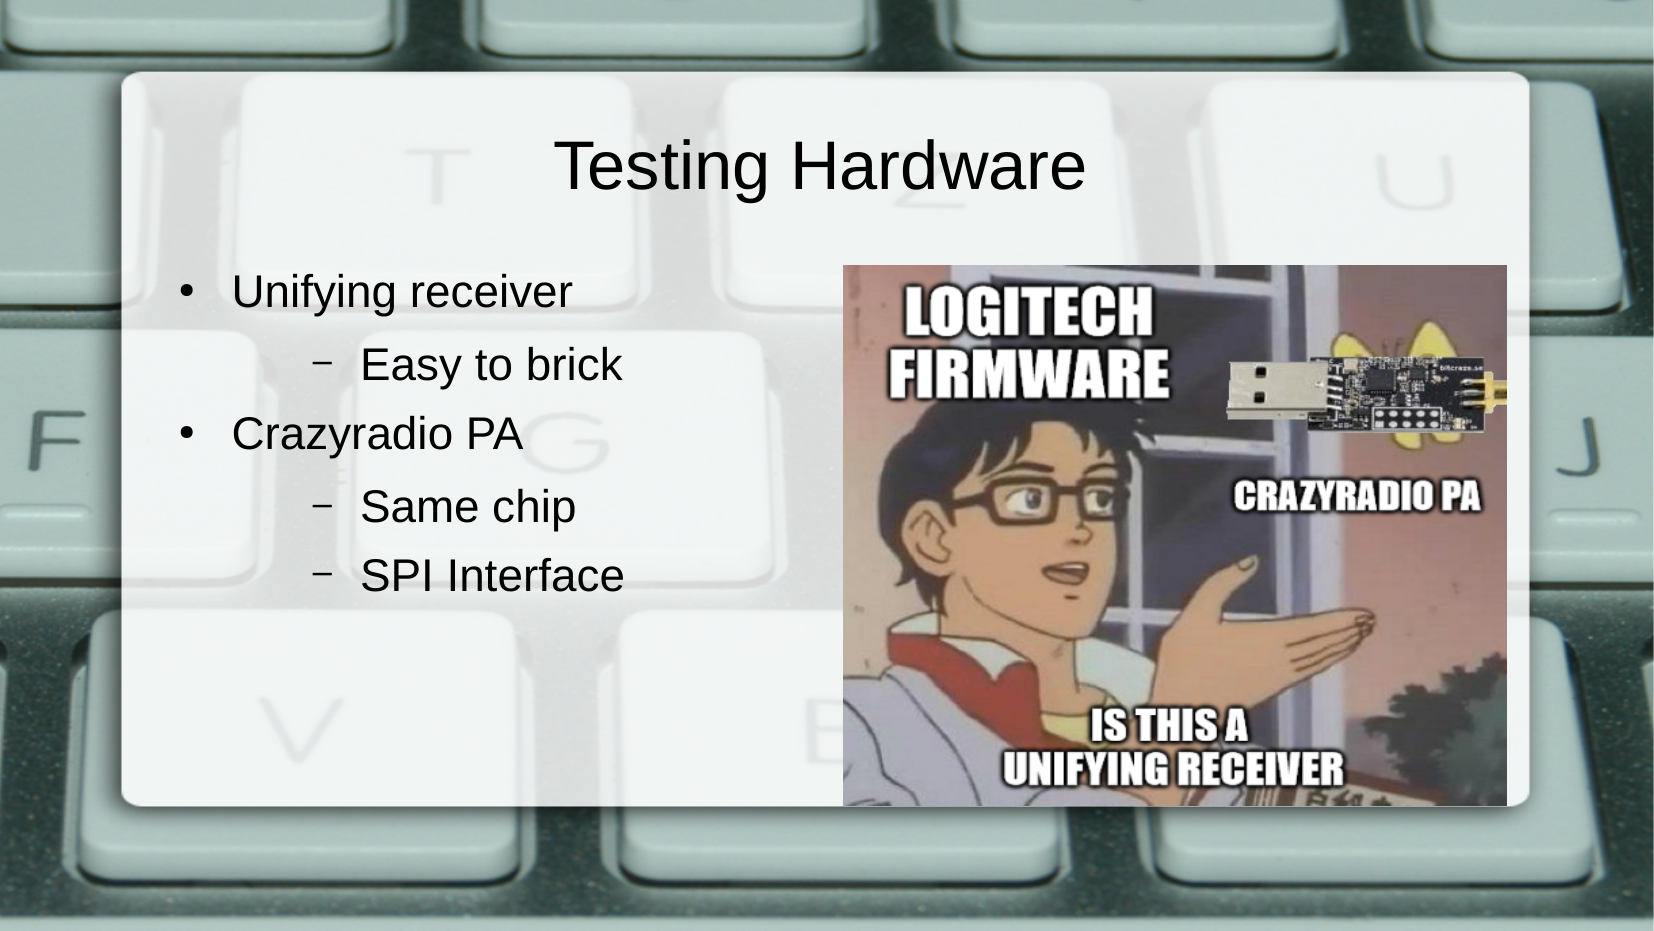

Testing Hardware
# Unifying receiver
Easy to brick
Crazyradio PA
Same chip
SPI Interface